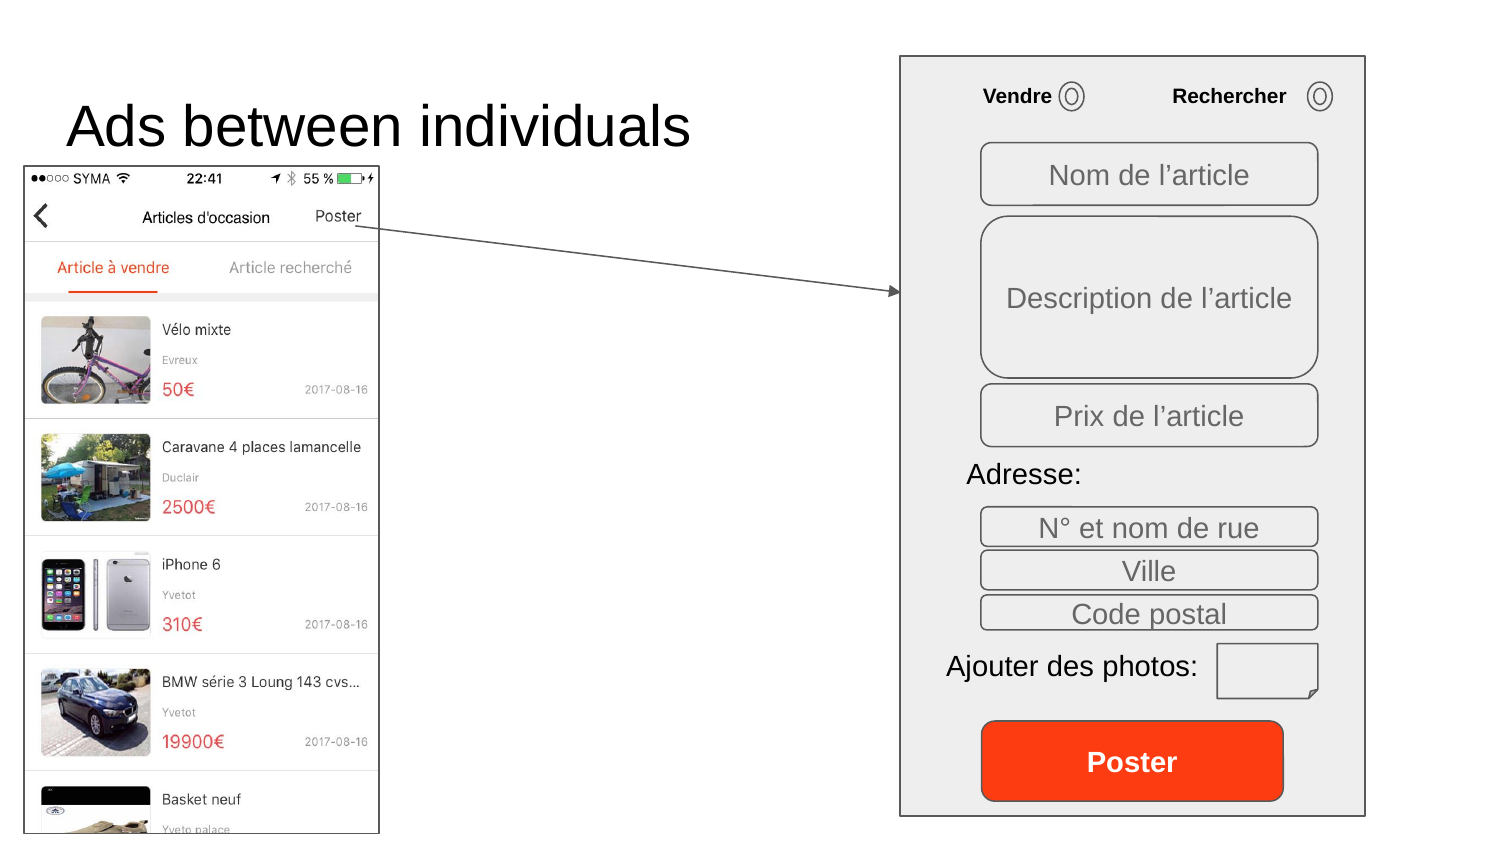

# Ads between individuals
Vendre
Rechercher
Nom de l’article
Description de l’article
Prix de l’article
Adresse:
N° et nom de rue
Ville
Code postal
Ajouter des photos:
Poster